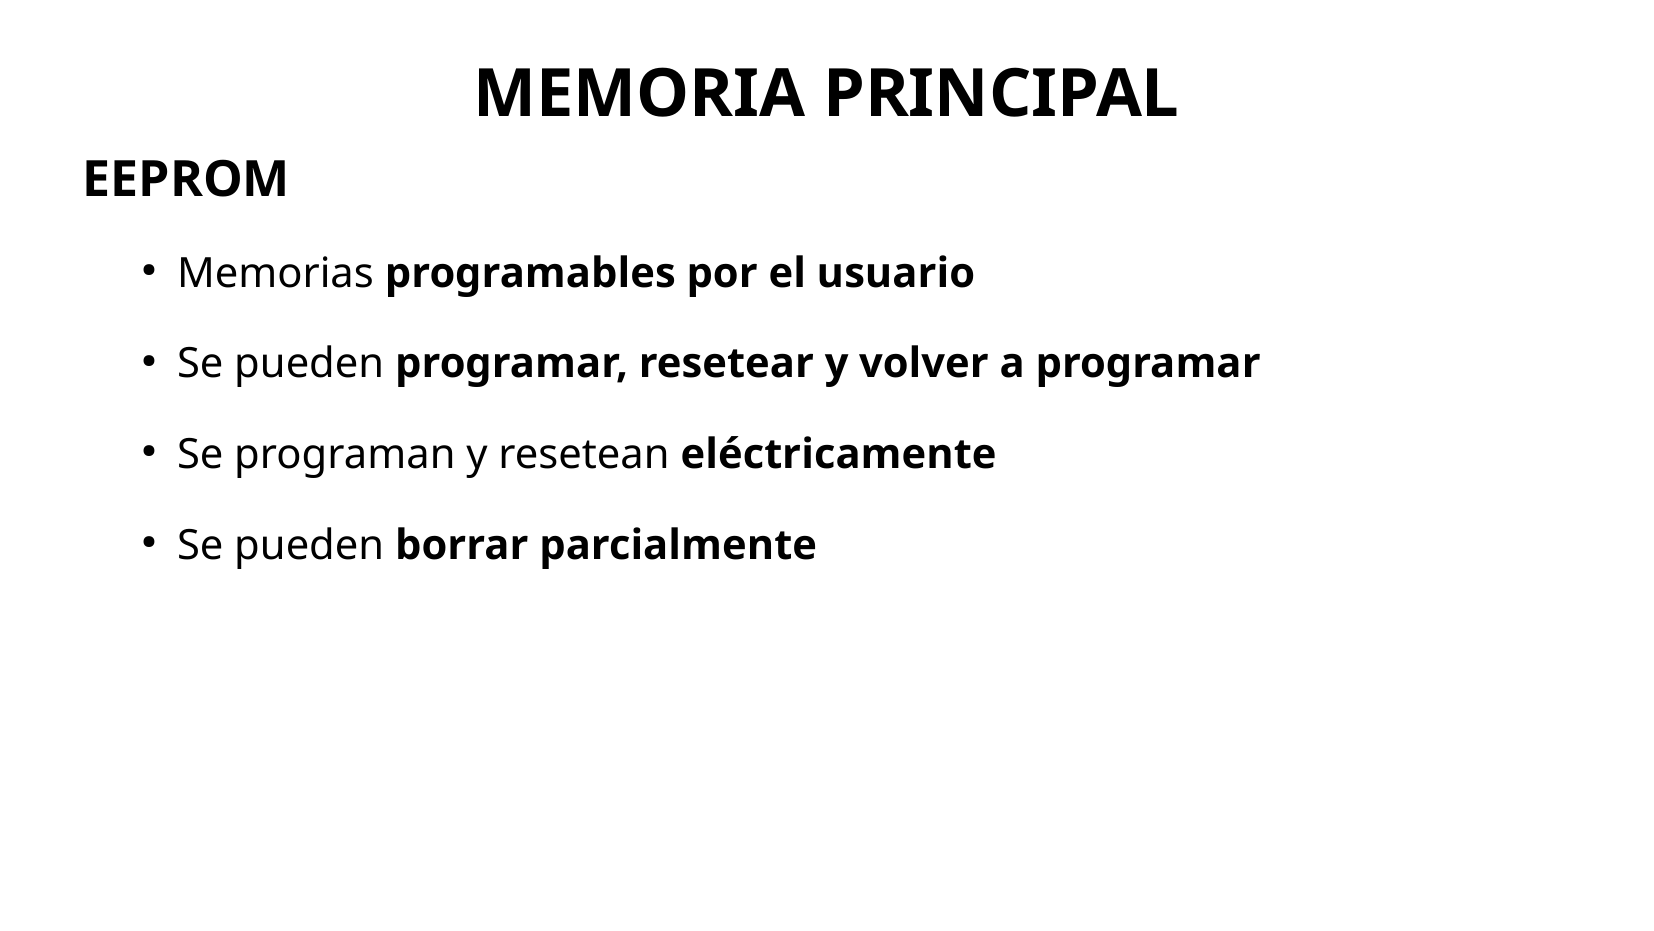

# MEMORIA PRINCIPAL
EEPROM
Memorias programables por el usuario
Se pueden programar, resetear y volver a programar
Se programan y resetean eléctricamente
Se pueden borrar parcialmente